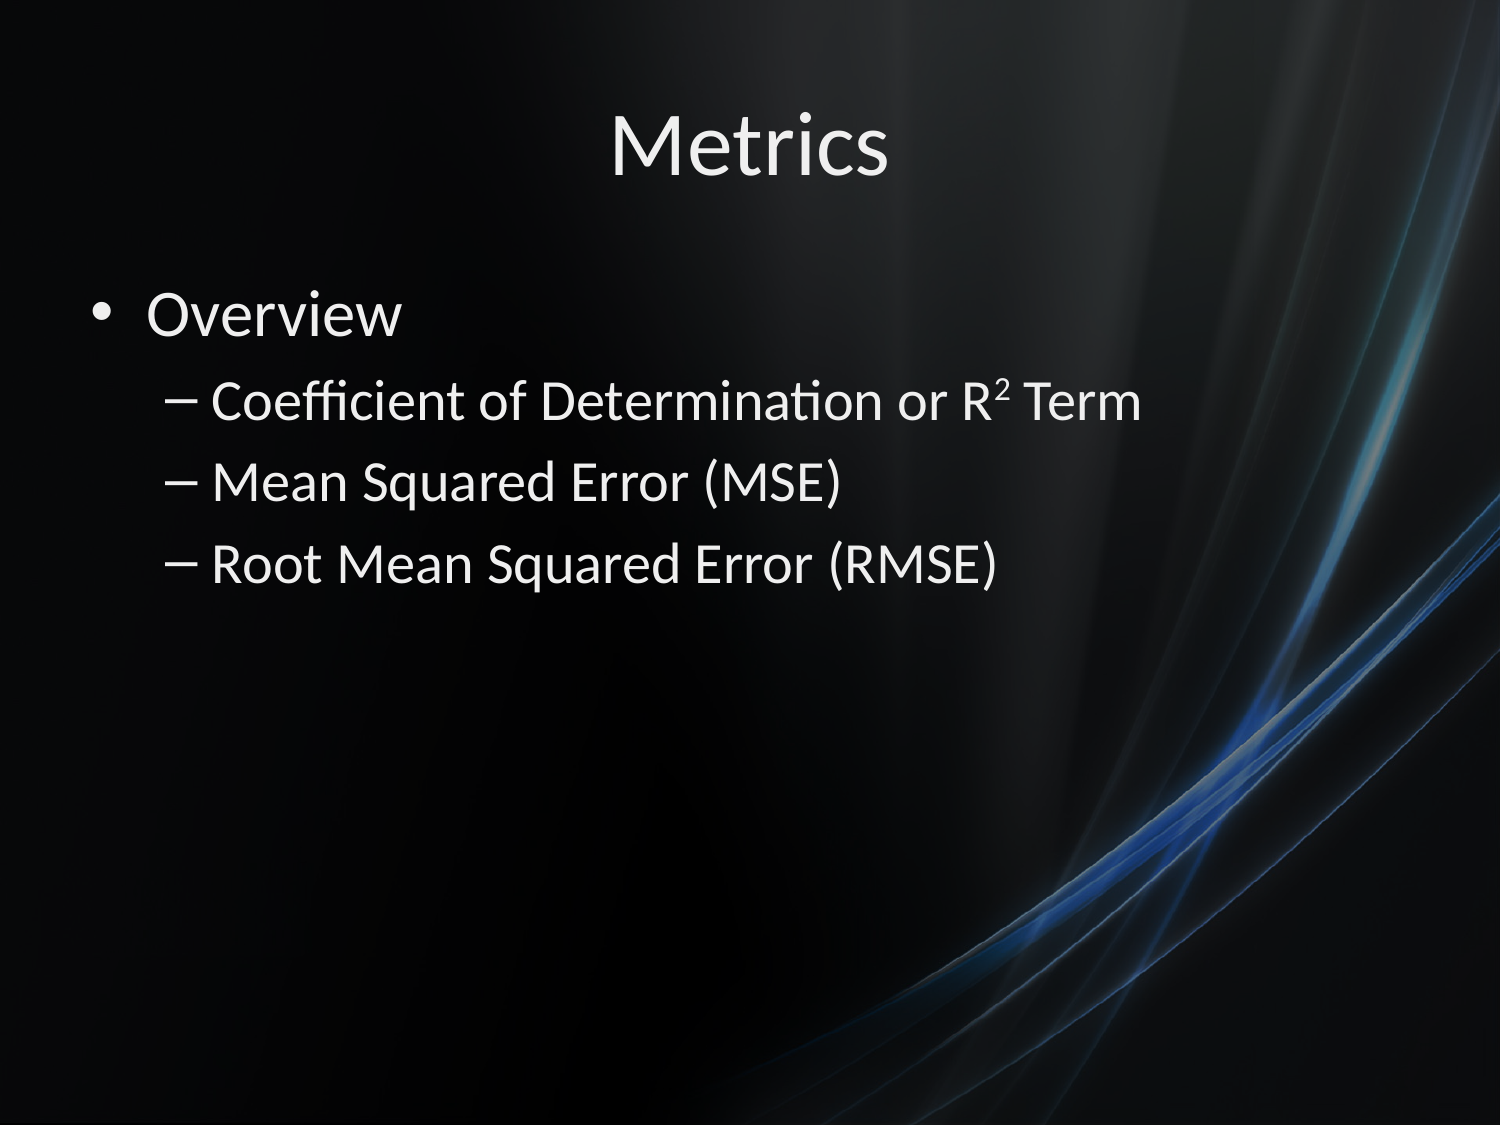

# Metrics
Overview
Coefficient of Determination or R2 Term
Mean Squared Error (MSE)
Root Mean Squared Error (RMSE)